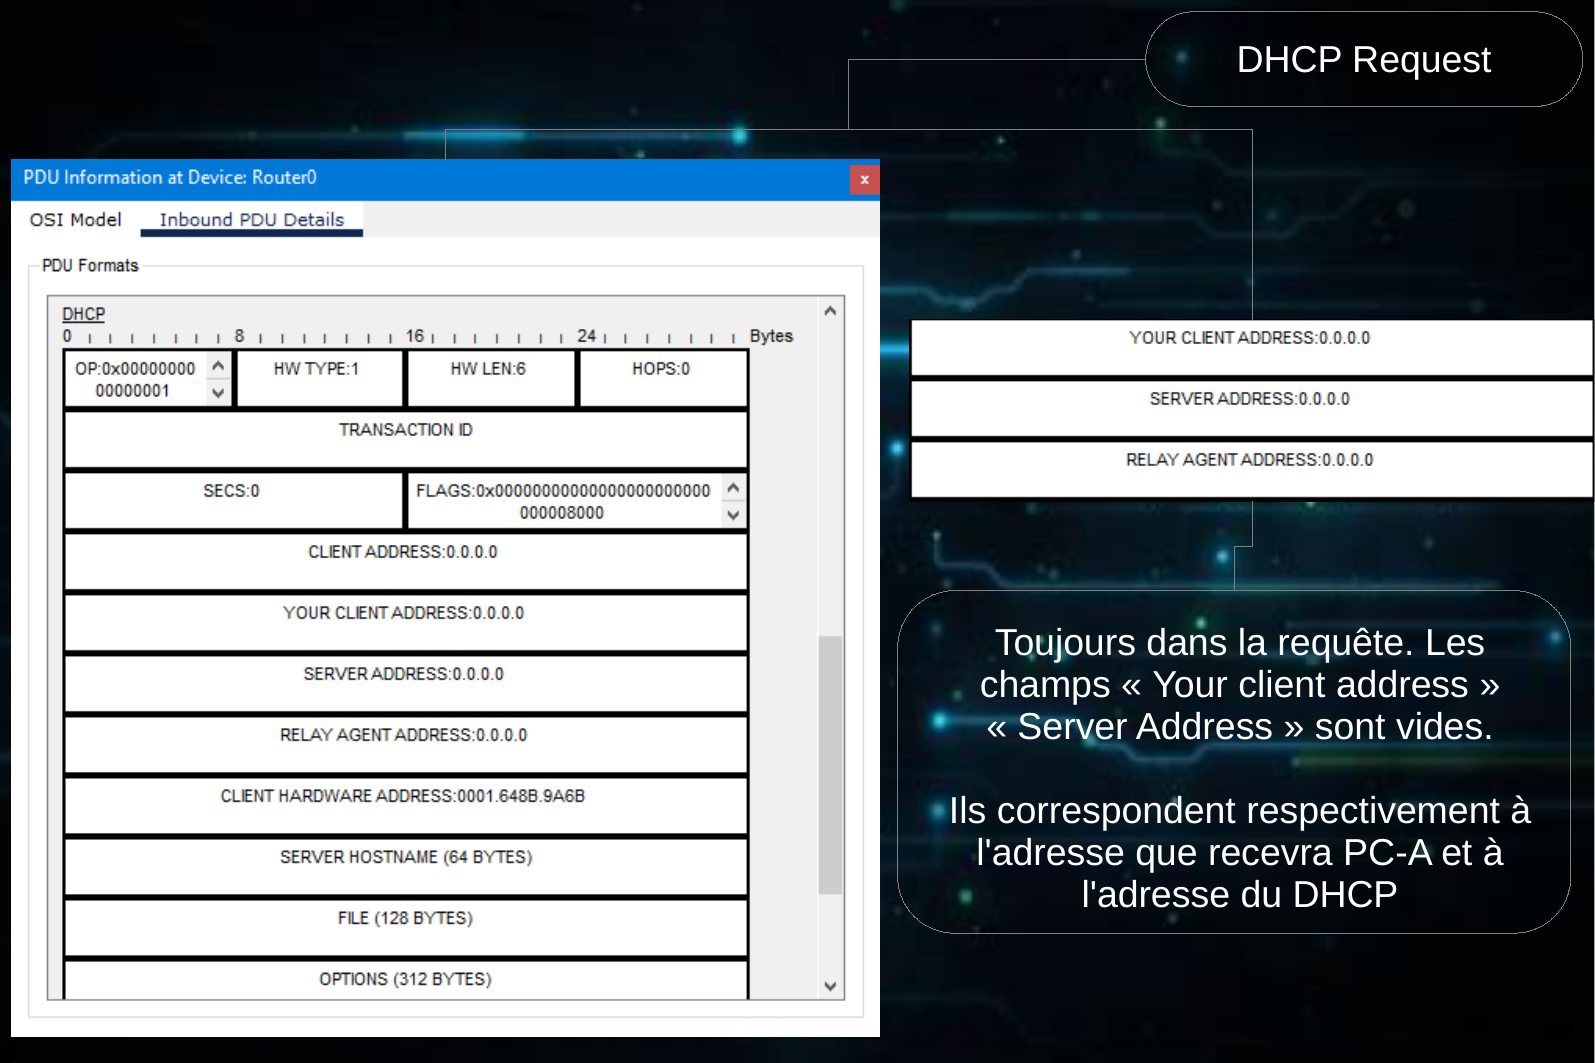

DHCP Request
Toujours dans la requête. Les champs « Your client address » « Server Address » sont vides.
Ils correspondent respectivement à l'adresse que recevra PC-A et à l'adresse du DHCP